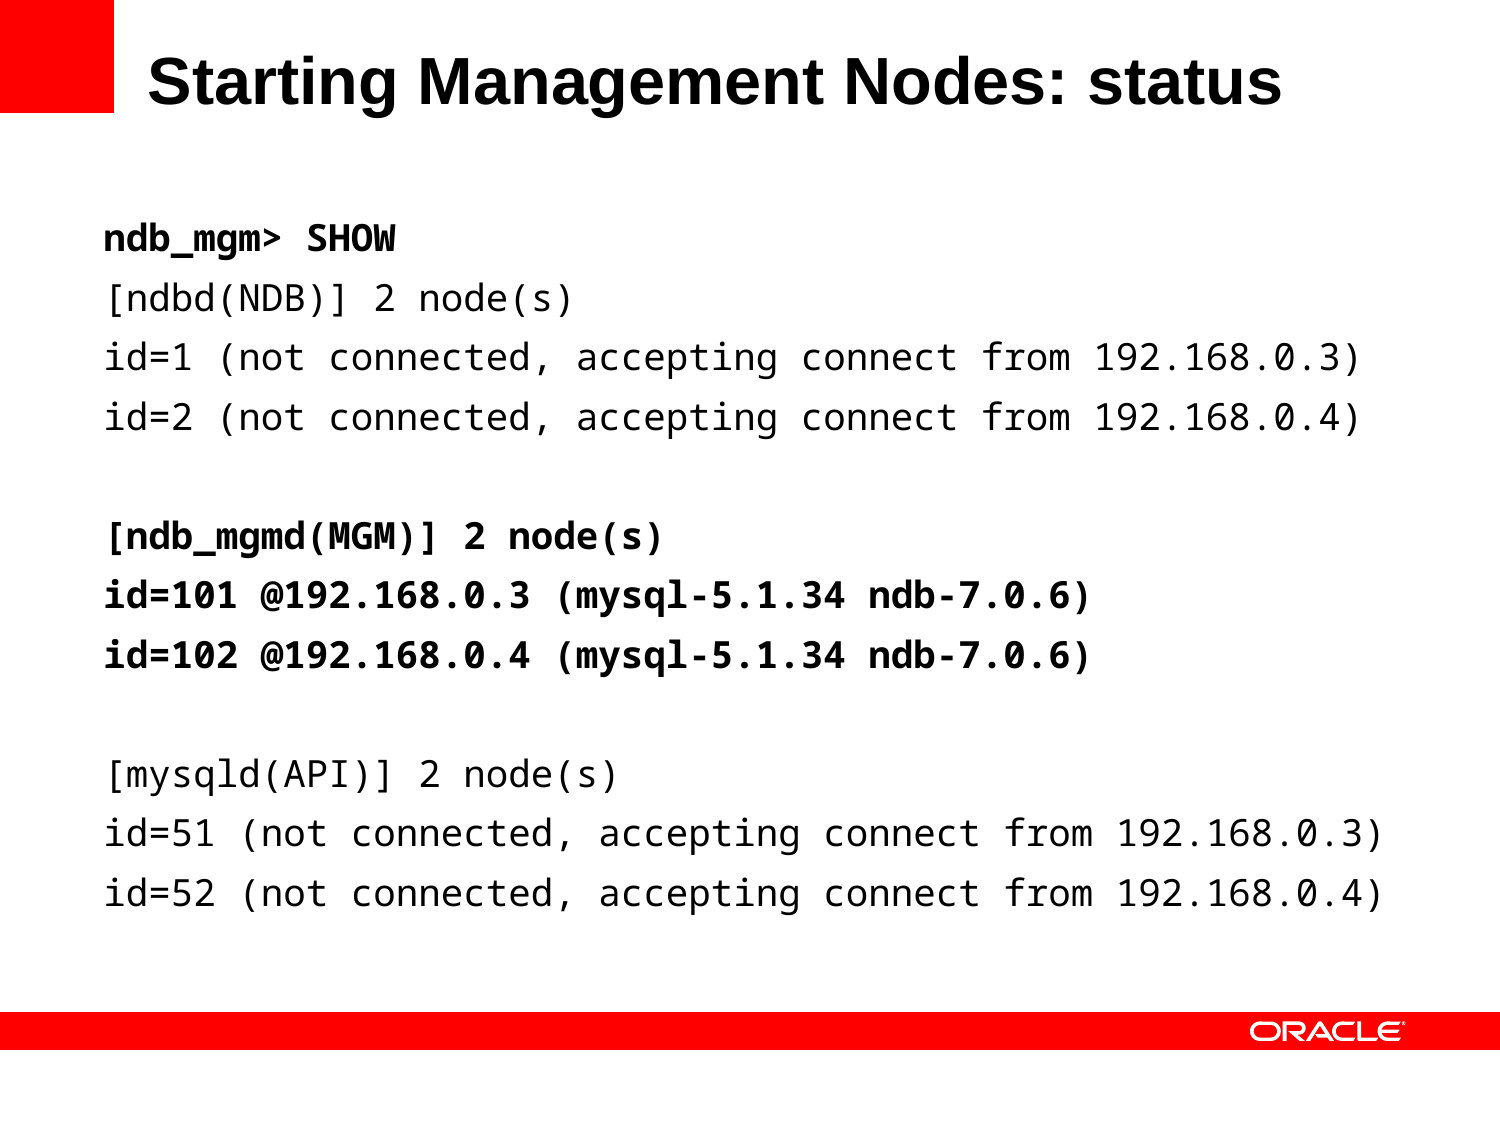

# Starting Management Nodes: status
ndb_mgm> SHOW
[ndbd(NDB)] 2 node(s)
id=1 (not connected, accepting connect from 192.168.0.3)
id=2 (not connected, accepting connect from 192.168.0.4)
[ndb_mgmd(MGM)] 2 node(s)
id=101 @192.168.0.3 (mysql-5.1.34 ndb-7.0.6)
id=102 @192.168.0.4 (mysql-5.1.34 ndb-7.0.6)
[mysqld(API)] 2 node(s)
id=51 (not connected, accepting connect from 192.168.0.3)
id=52 (not connected, accepting connect from 192.168.0.4)